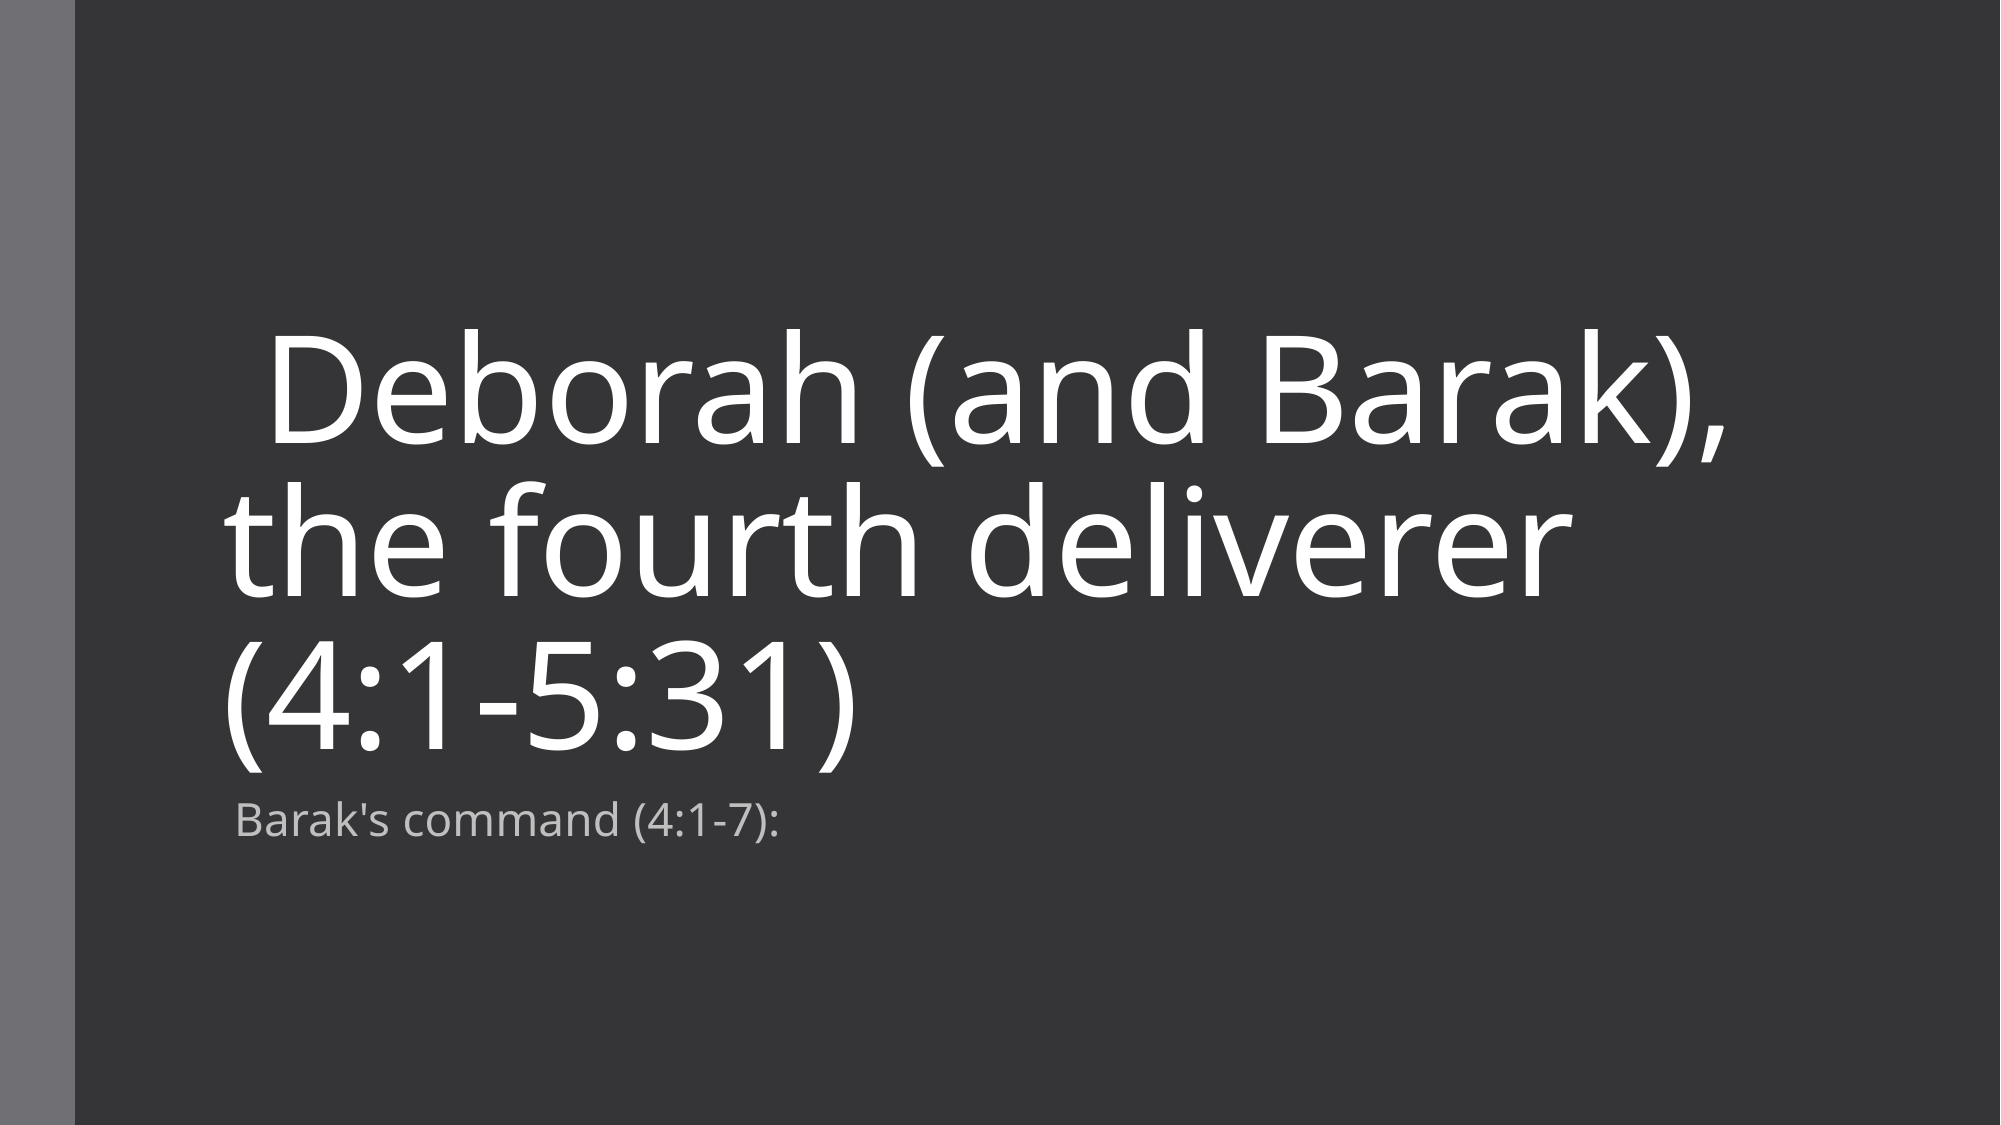

# Deborah (and Barak), the fourth deliverer (4:1-5:31)
 Barak's command (4:1-7):